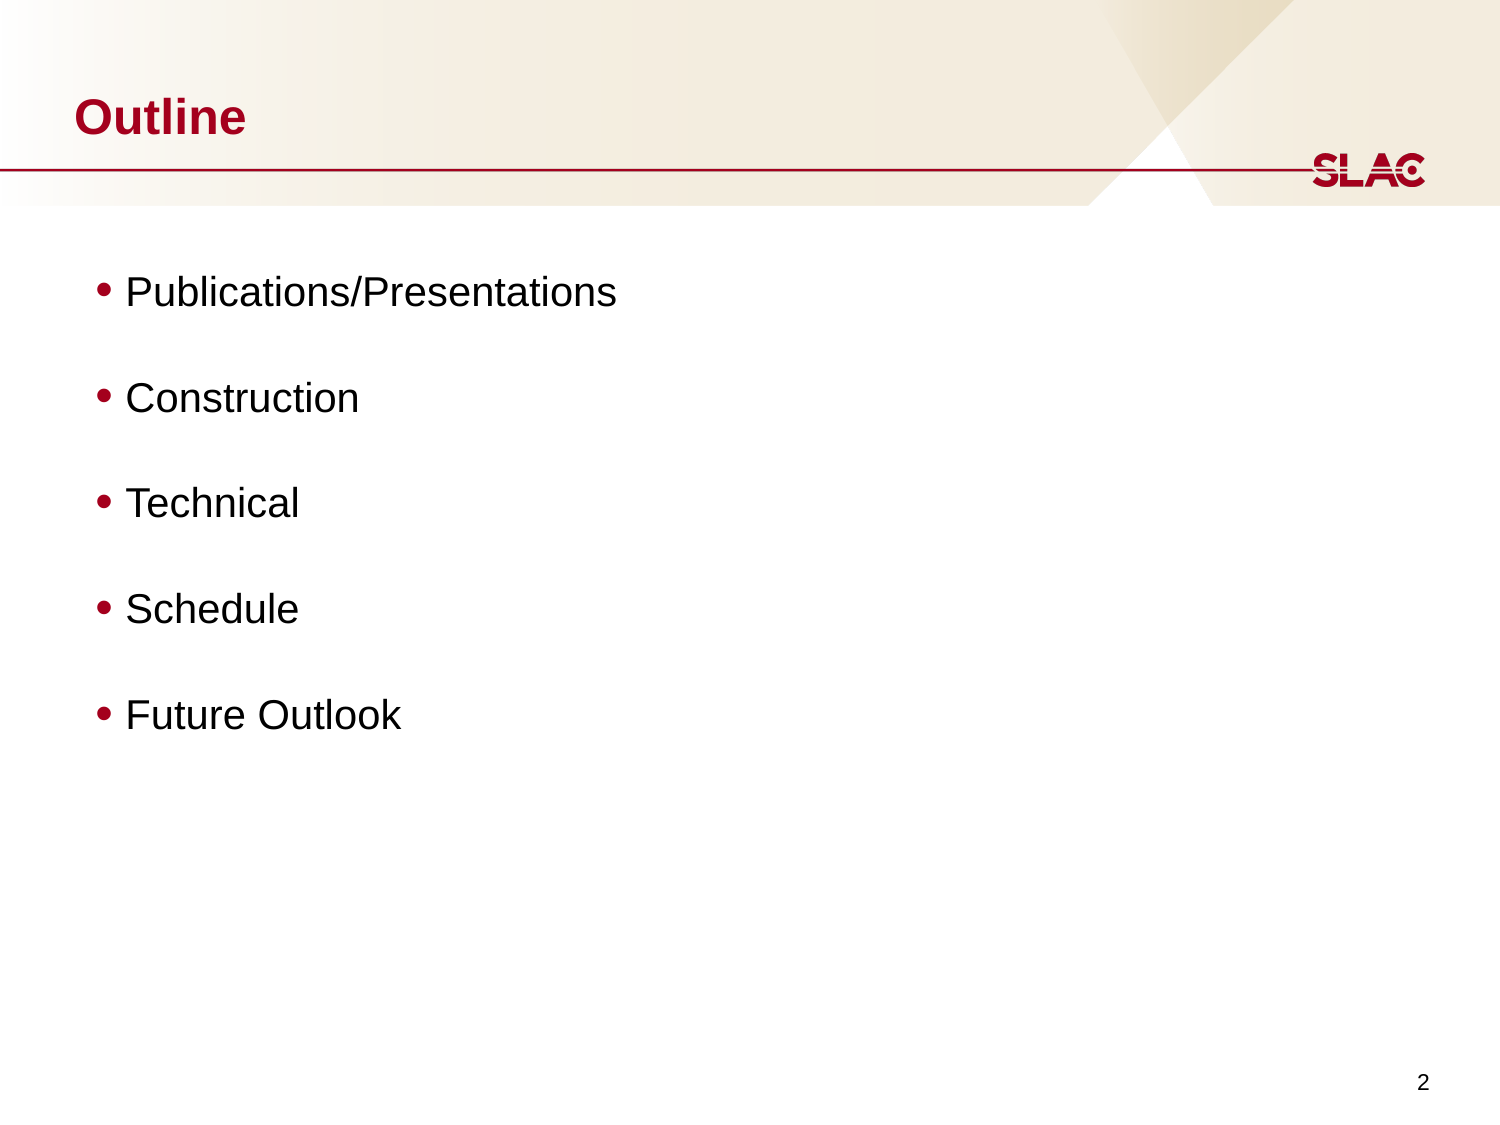

# Outline
Publications/Presentations
Construction
Technical
Schedule
Future Outlook